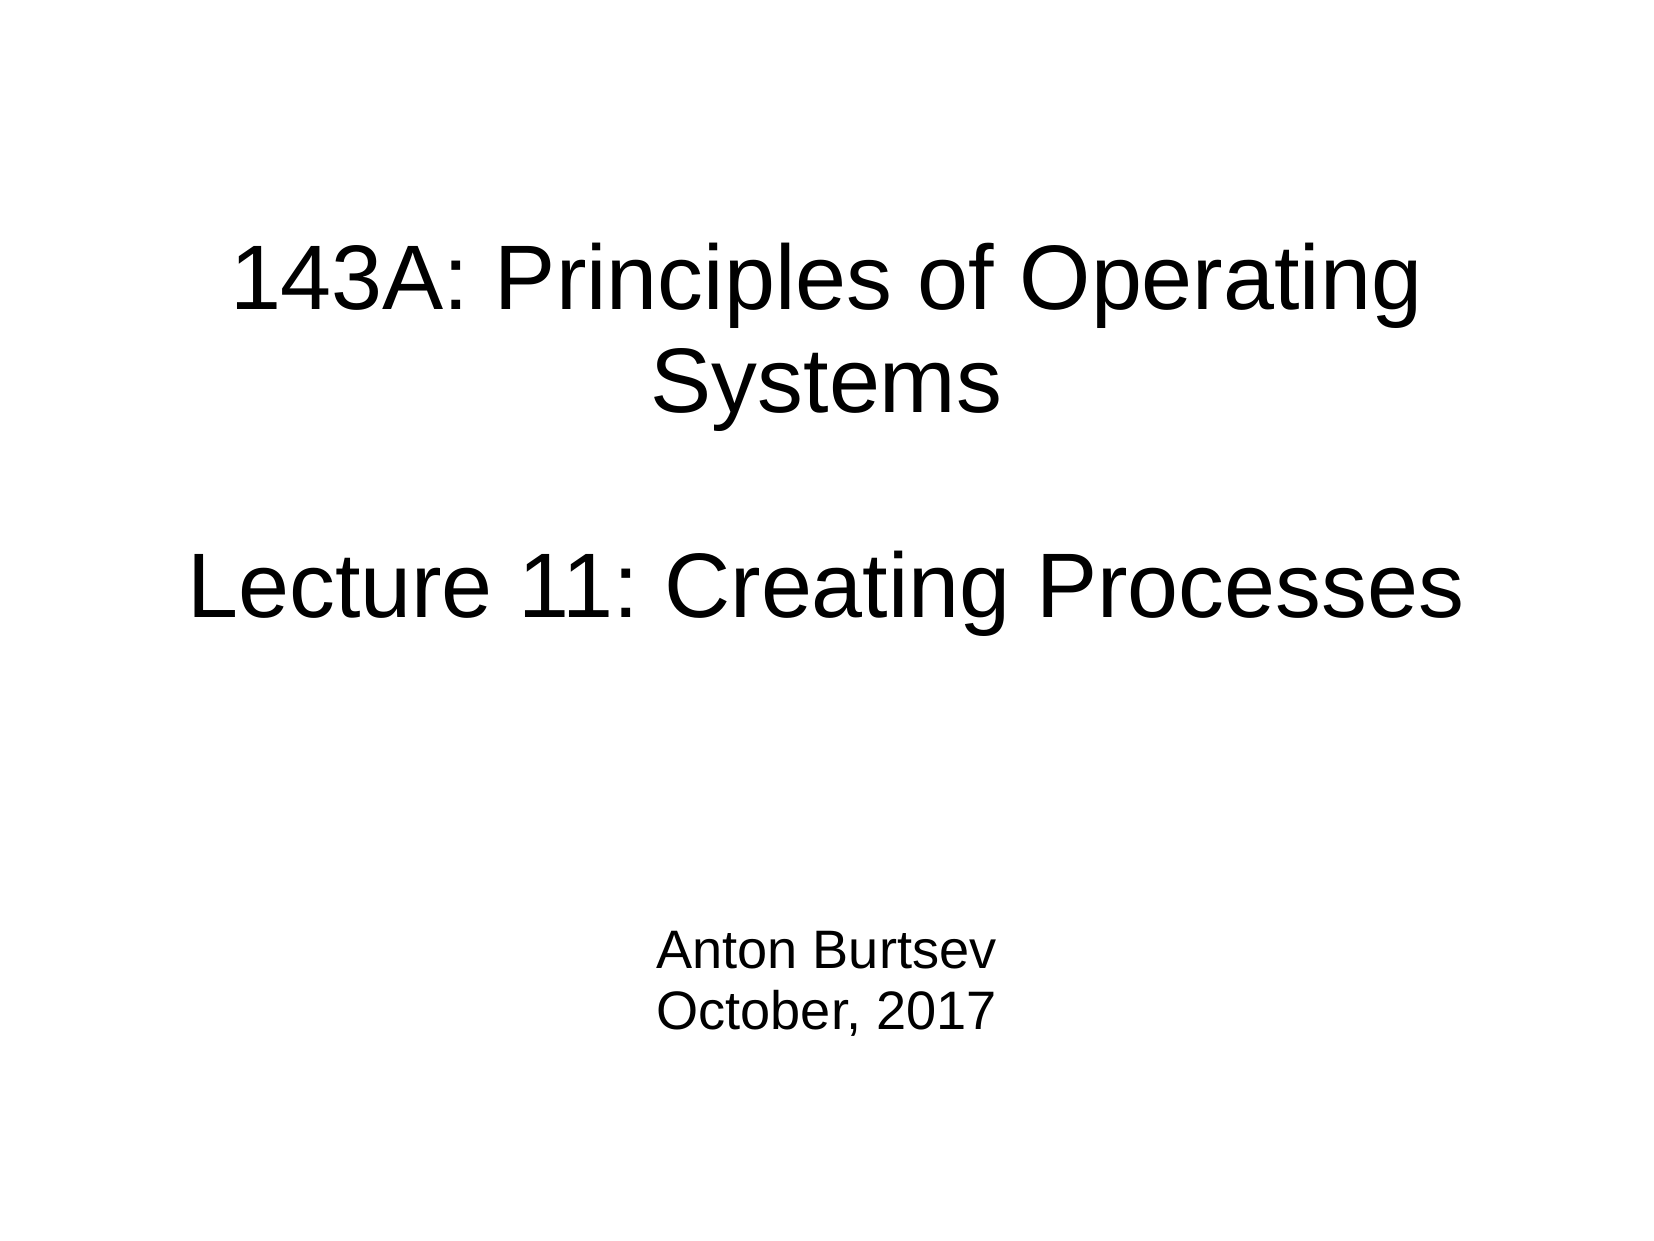

# 143A: Principles of Operating Systems Lecture 11: Creating Processes
Anton Burtsev
October, 2017